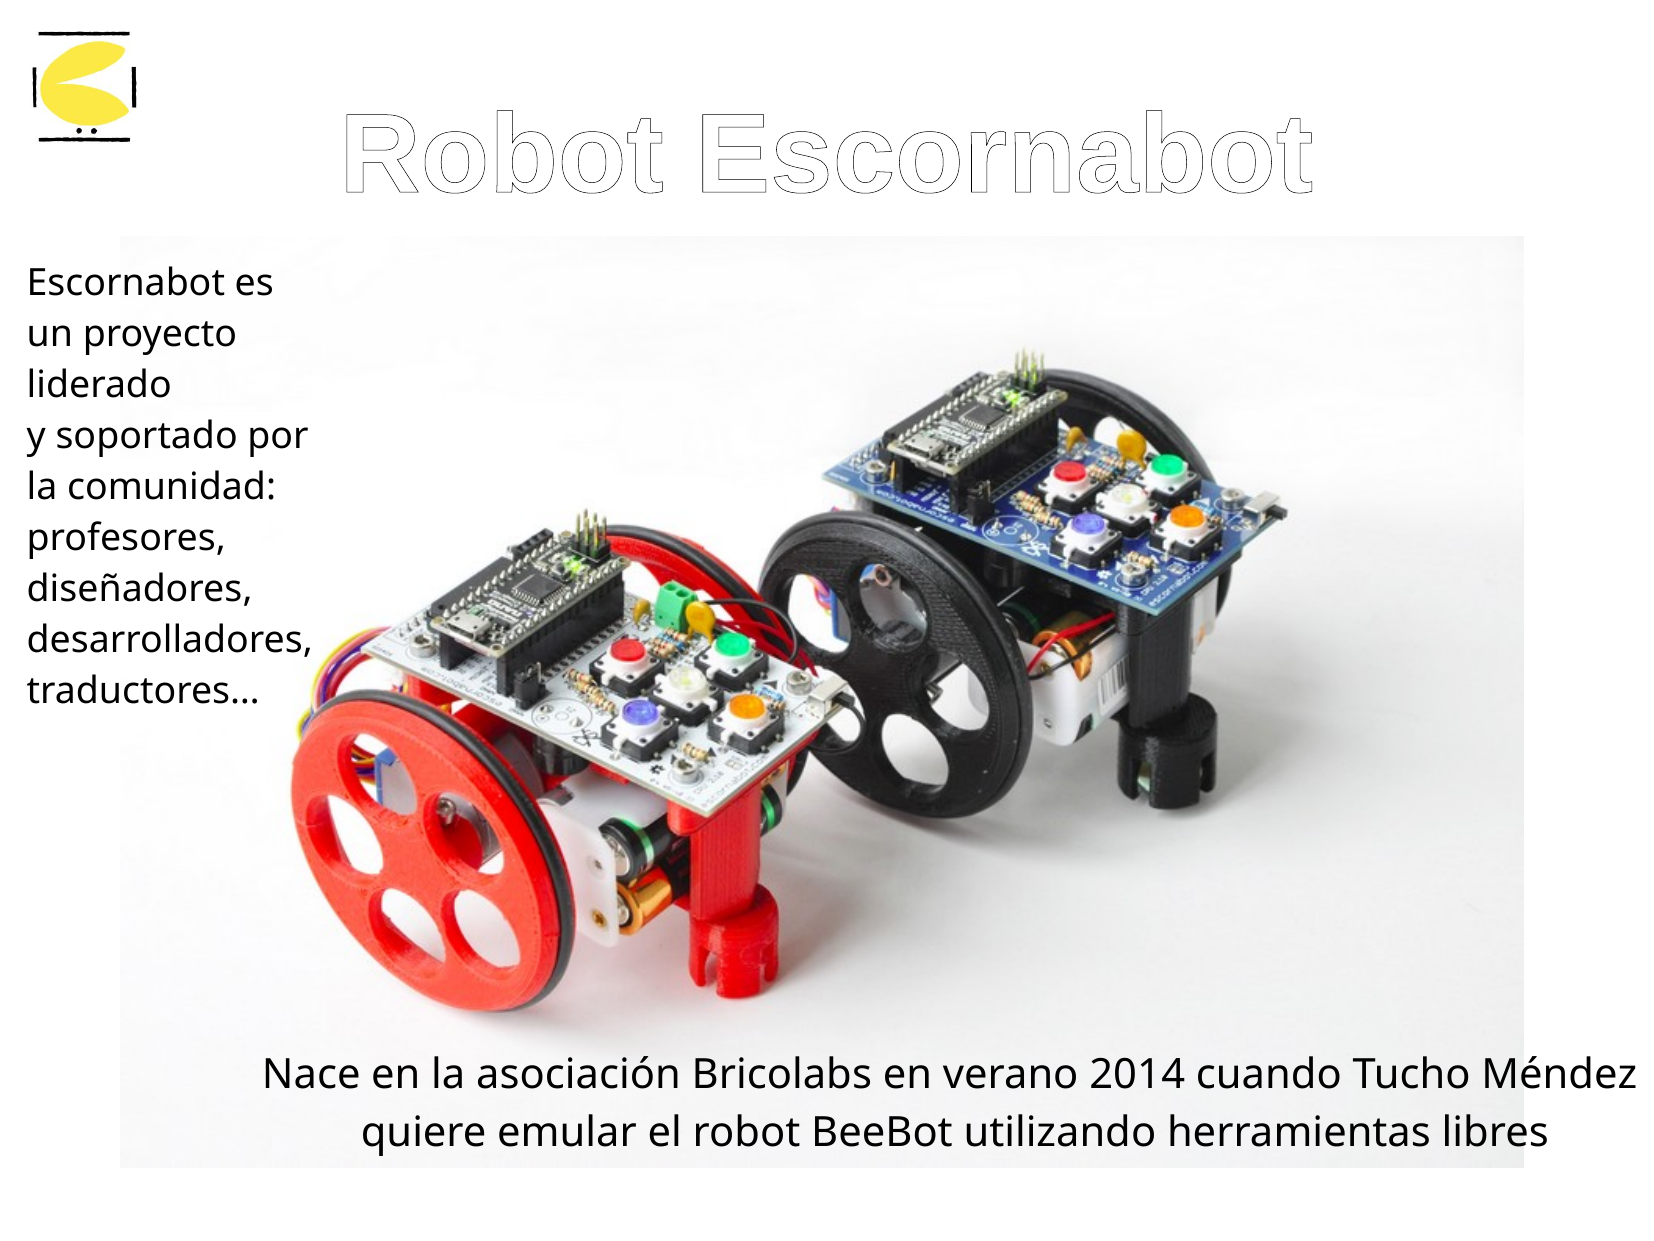

# Robot Escornabot
Escornabot es un proyecto liderado
y soportado por la comunidad:
profesores, diseñadores, desarrolladores, traductores…
Nace en la asociación Bricolabs en verano 2014 cuando Tucho Méndez
quiere emular el robot BeeBot utilizando herramientas libres